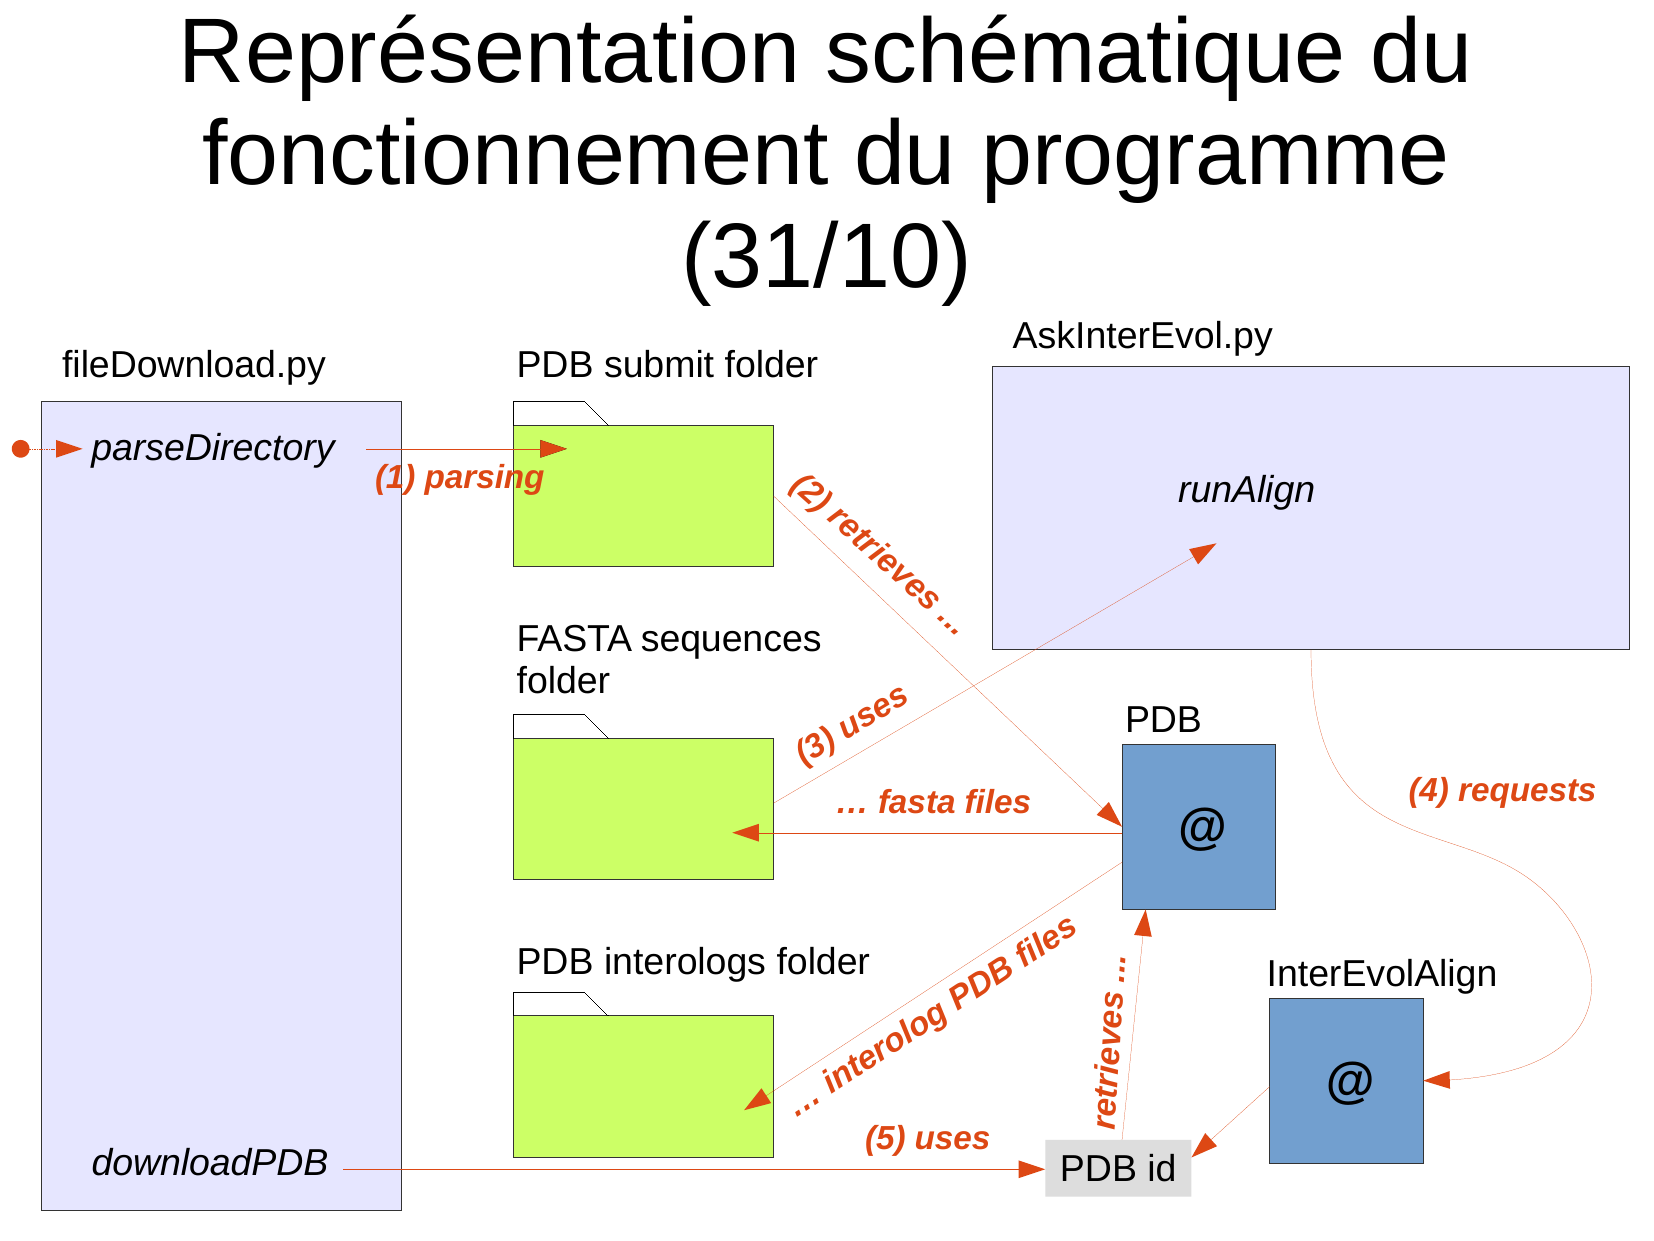

# Représentation schématique du fonctionnement du programme (31/10)
AskInterEvol.py
fileDownload.py
PDB submit folder
parseDirectory
(1) parsing
runAlign
(2) retrieves ...
FASTA sequences
folder
PDB
(3) uses
(4) requests
… fasta files
@
PDB interologs folder
InterEvolAlign
… interolog PDB files
retrieves ...
@
(5) uses
downloadPDB
PDB id